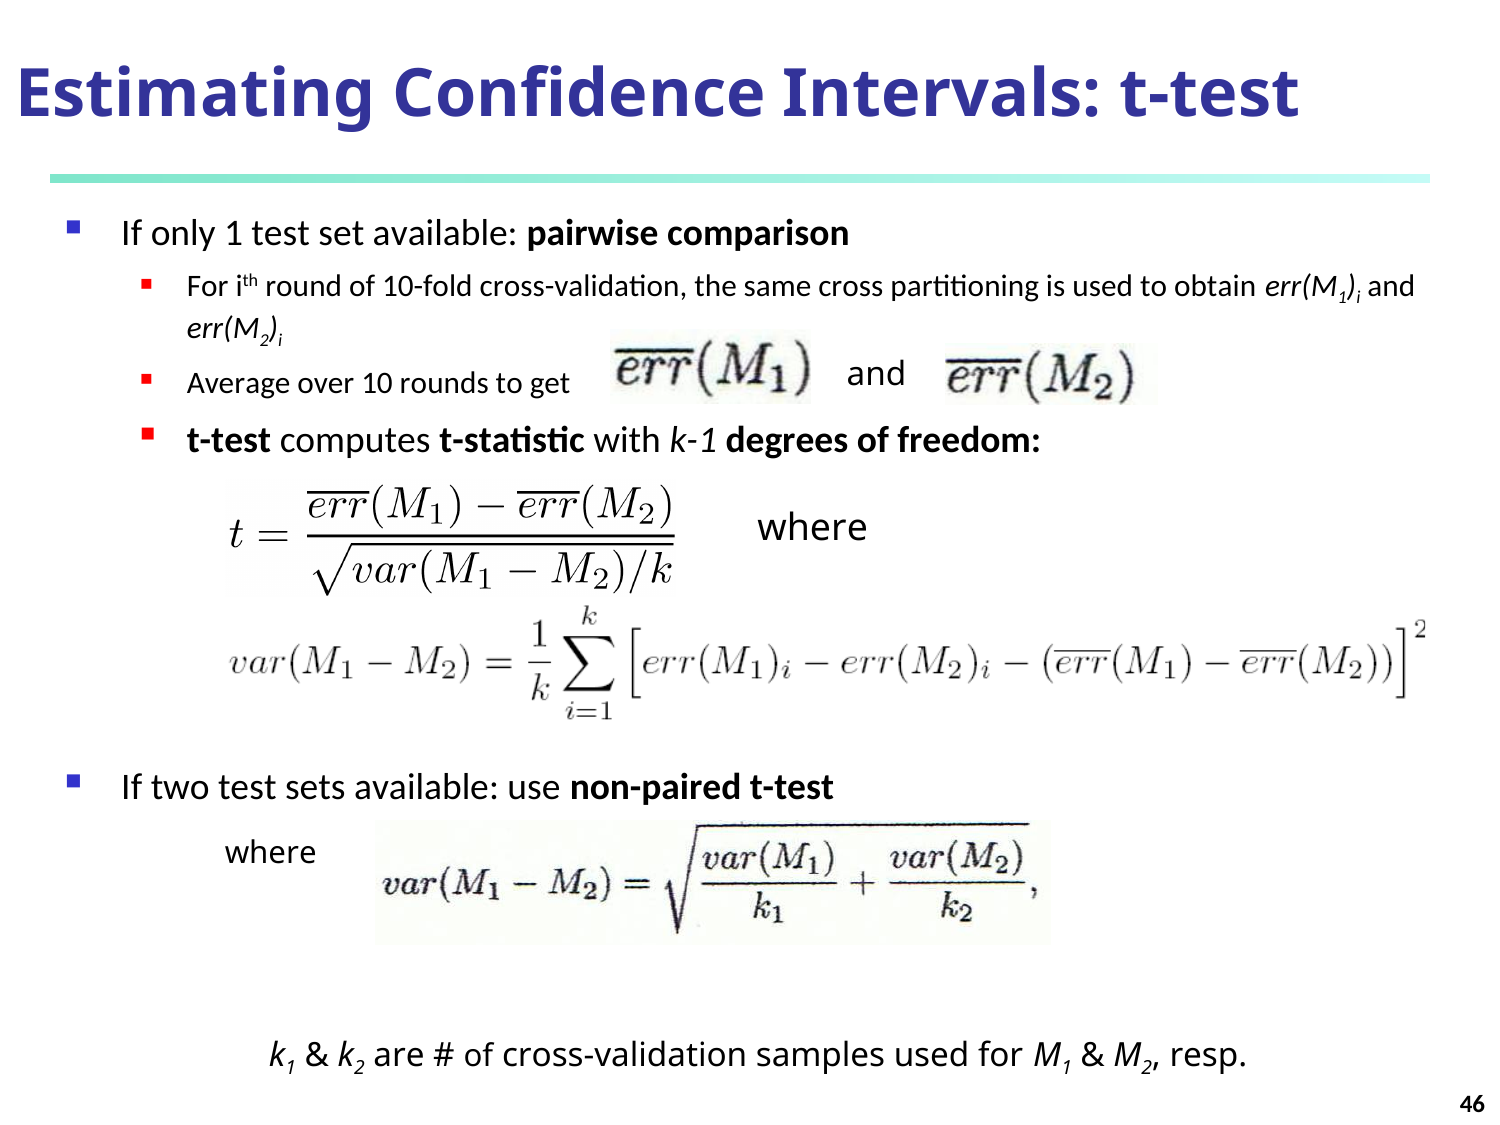

# Estimating Confidence Intervals: t-test
If only 1 test set available: pairwise comparison
For ith round of 10-fold cross-validation, the same cross partitioning is used to obtain err(M1)i and err(M2)i
Average over 10 rounds to get
t-test computes t-statistic with k-1 degrees of freedom:
If two test sets available: use non-paired t-test
and
where
where
k1 & k2 are # of cross-validation samples used for M1 & M2, resp.